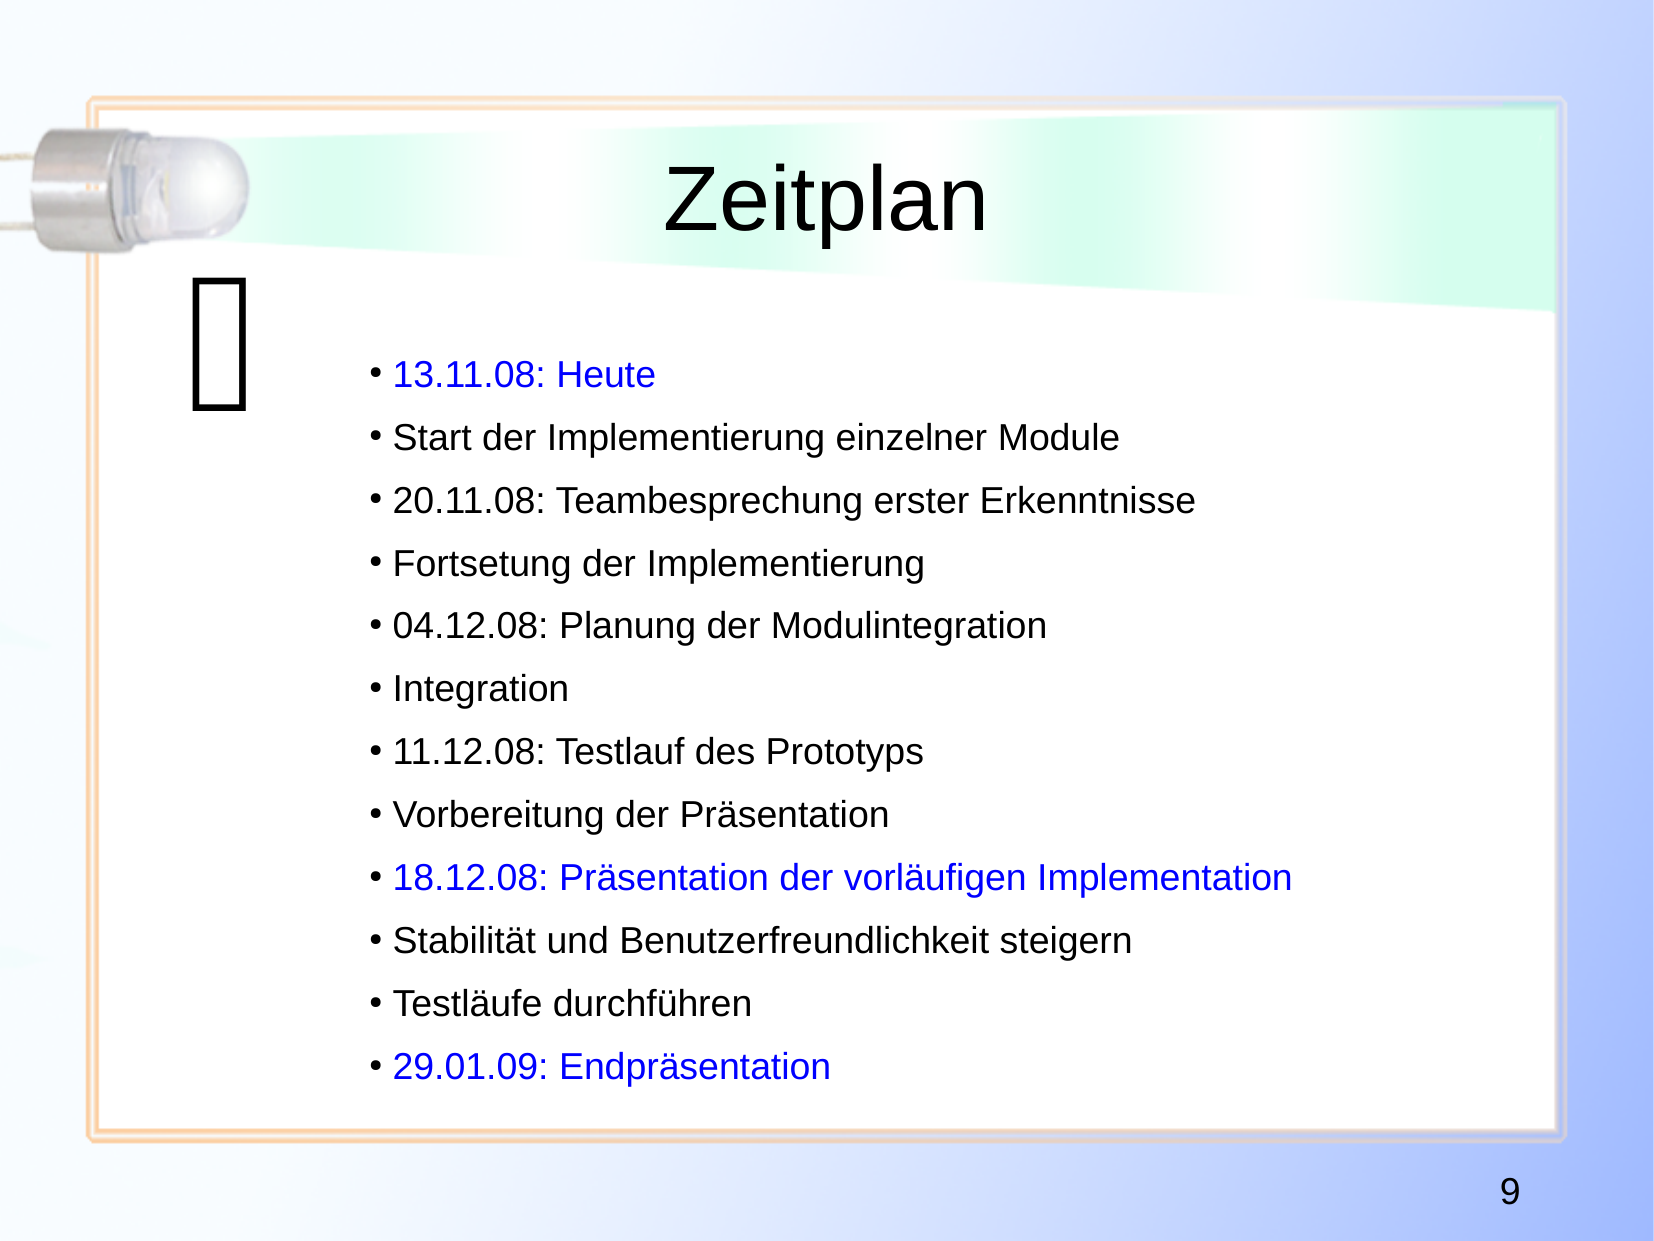

# Zeitplan

 13.11.08: Heute
 Start der Implementierung einzelner Module
 20.11.08: Teambesprechung erster Erkenntnisse
 Fortsetung der Implementierung
 04.12.08: Planung der Modulintegration
 Integration
 11.12.08: Testlauf des Prototyps
 Vorbereitung der Präsentation
 18.12.08: Präsentation der vorläufigen Implementation
 Stabilität und Benutzerfreundlichkeit steigern
 Testläufe durchführen
 29.01.09: Endpräsentation